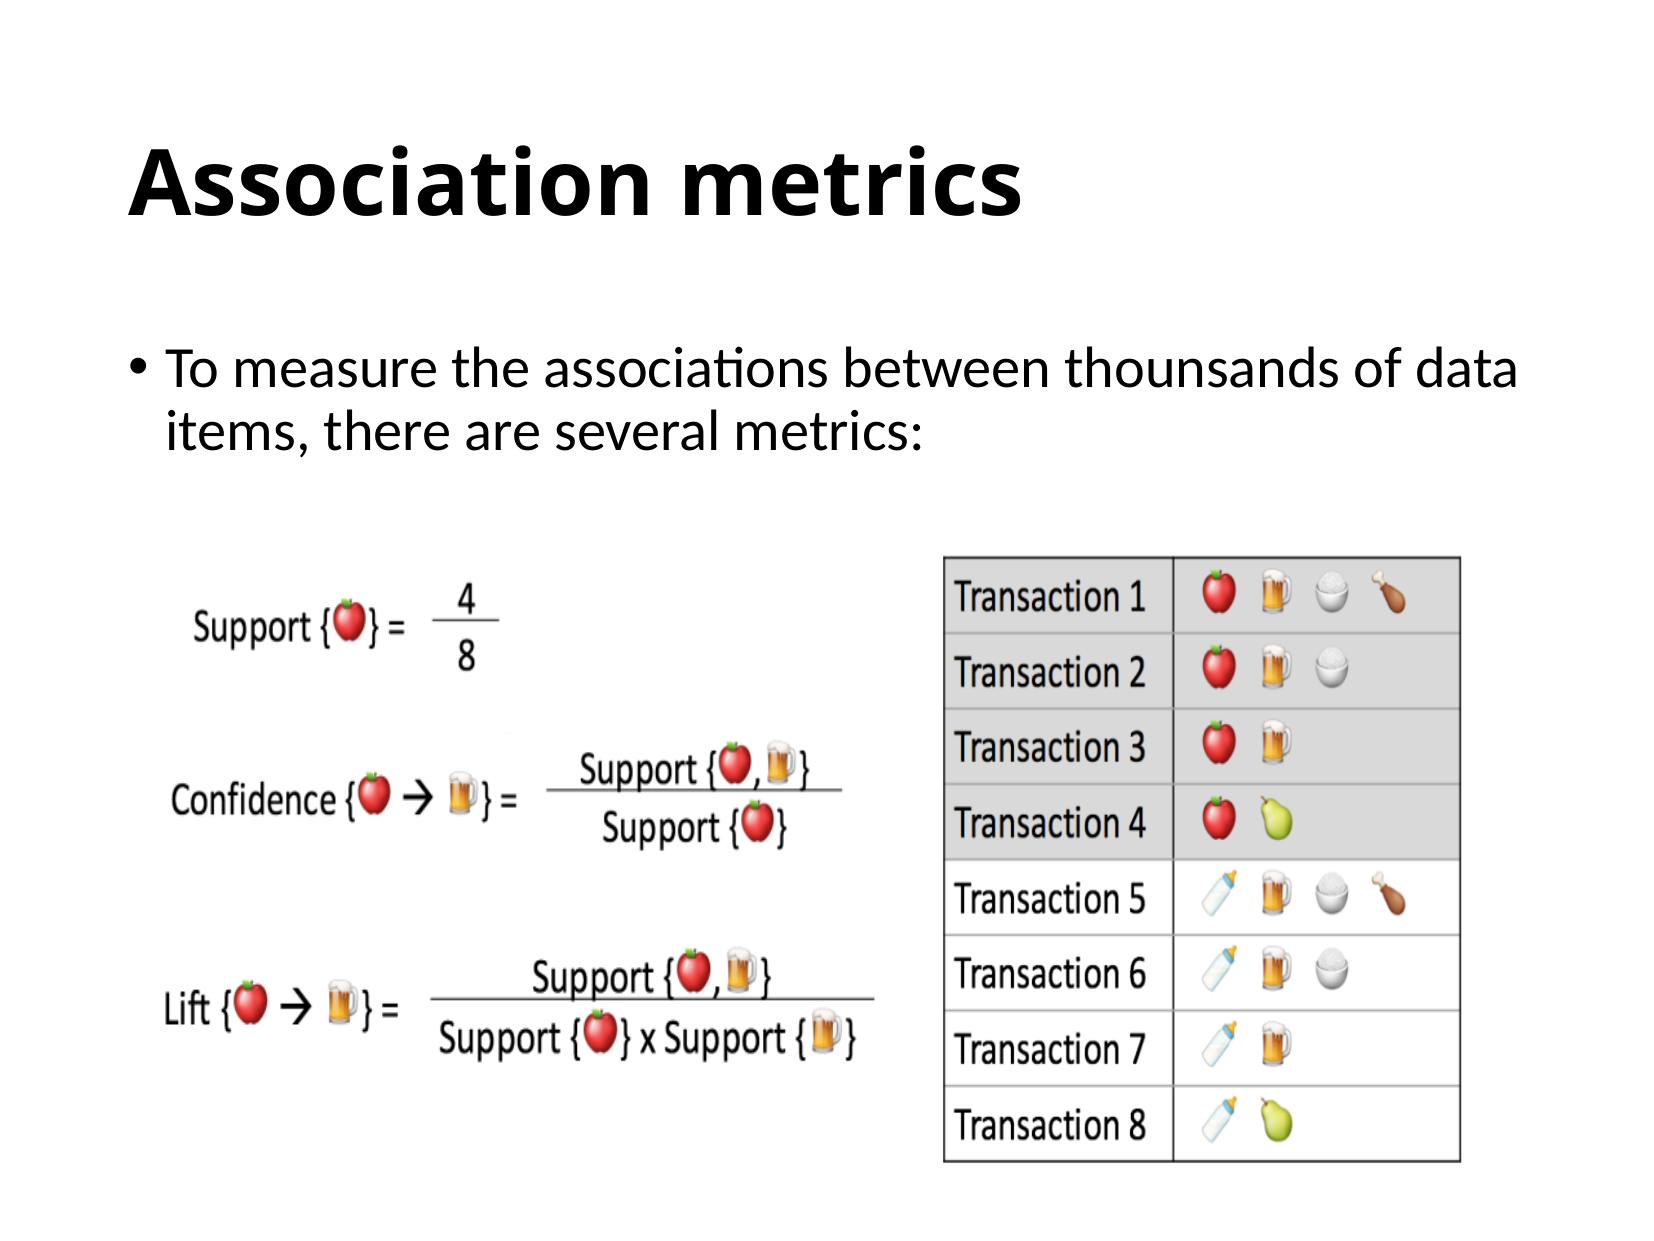

Association metrics
To measure the associations between thounsands of data items, there are several metrics: